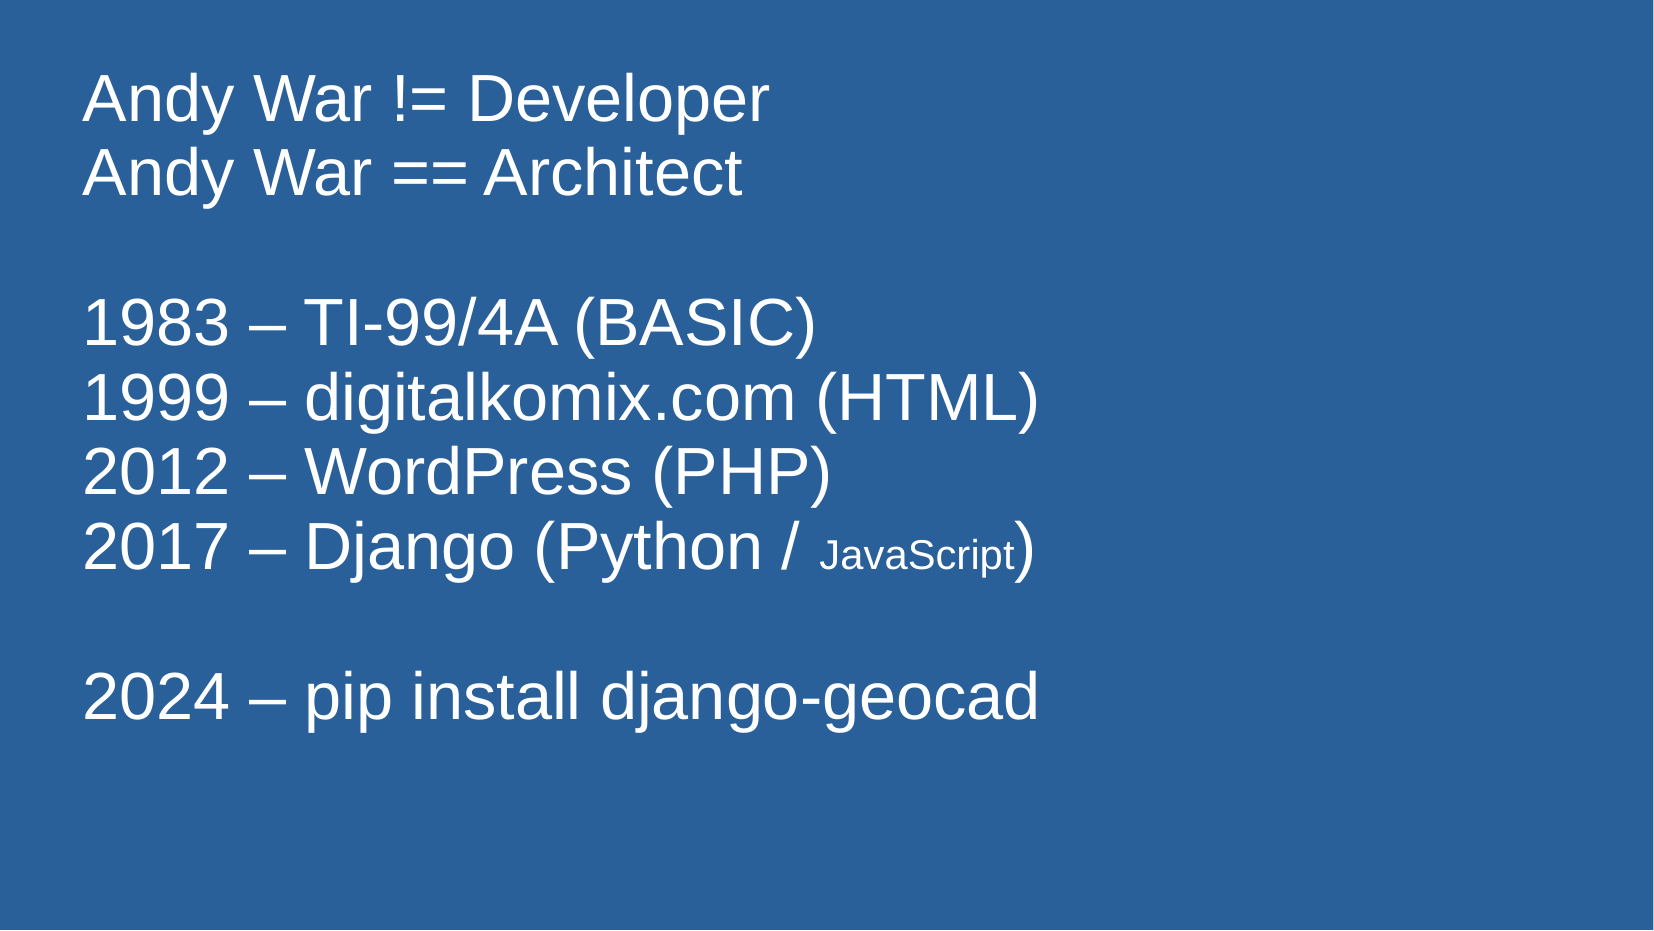

# Andy War != Developer
Andy War == Architect
1983 – TI-99/4A (BASIC)
1999 – digitalkomix.com (HTML)
2012 – WordPress (PHP)
2017 – Django (Python / JavaScript)
2024 – pip install django-geocad